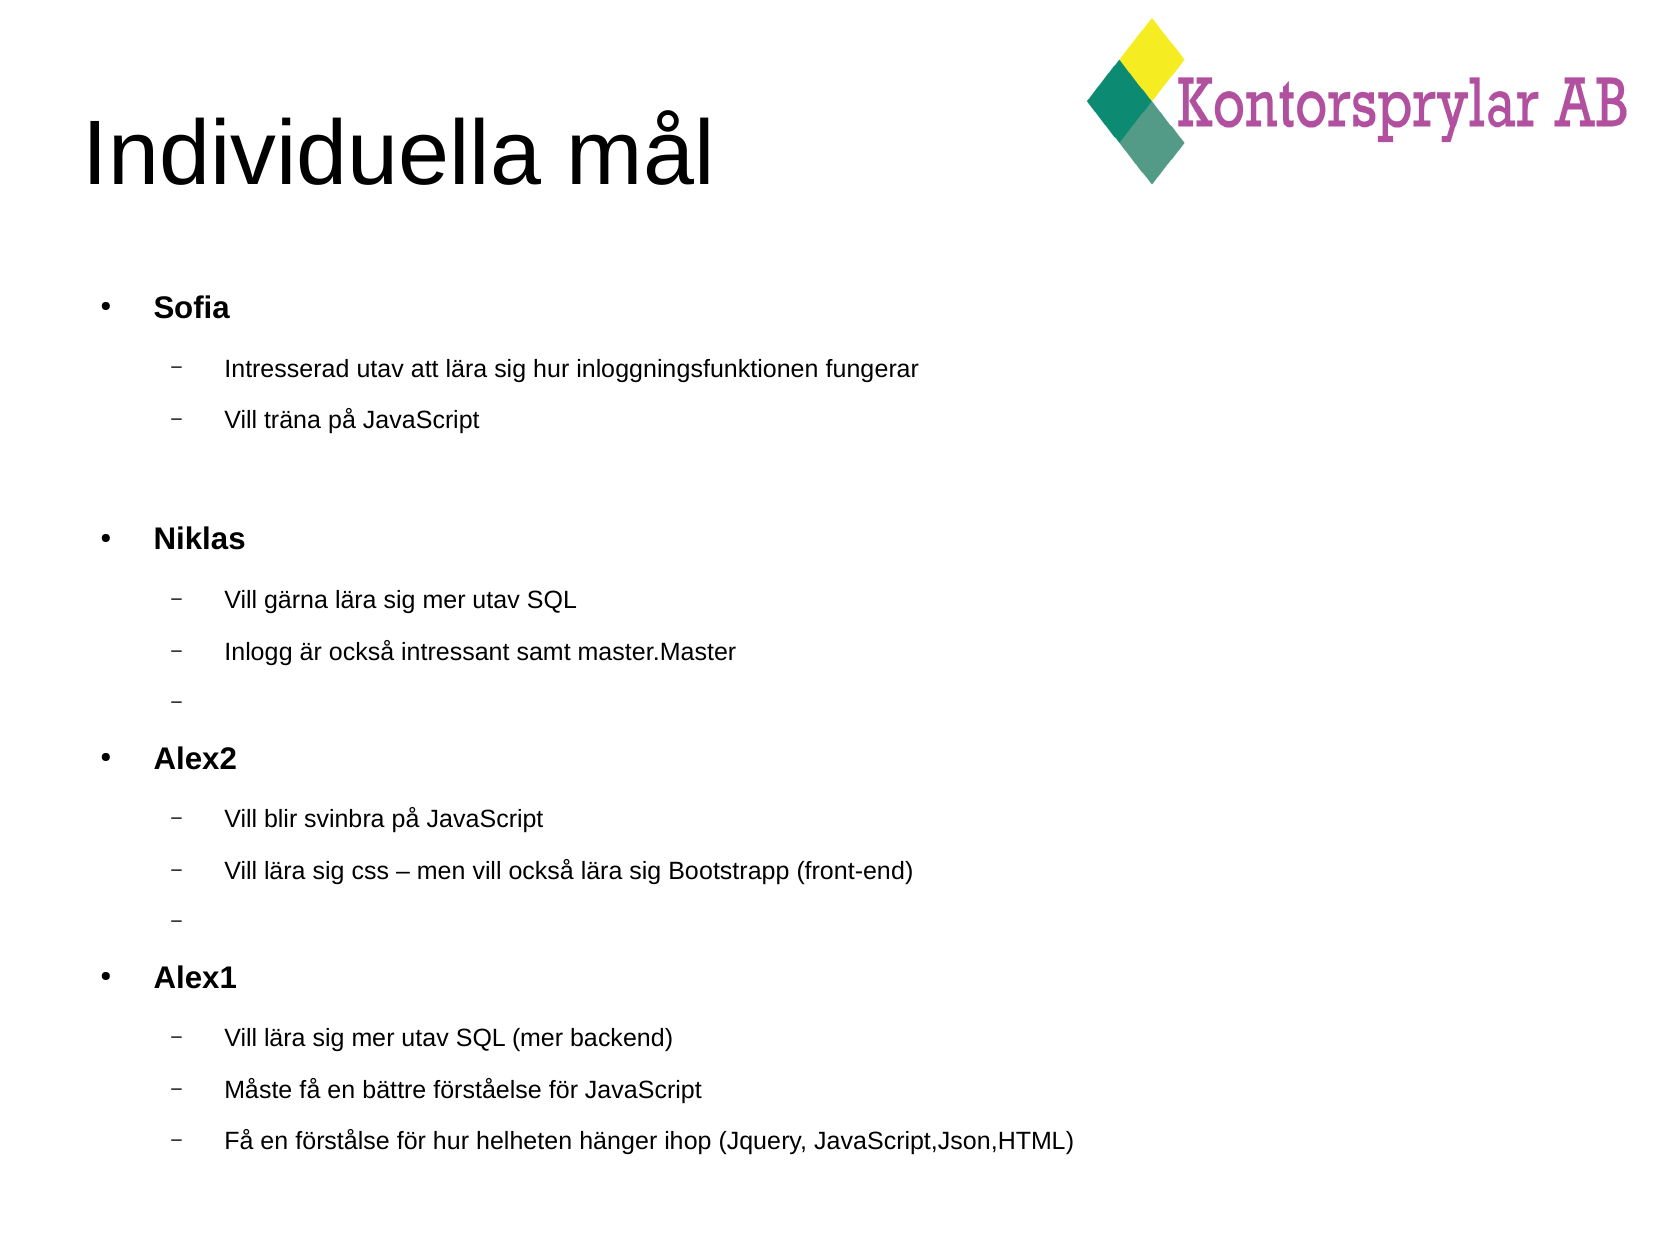

# Individuella mål
Sofia
Intresserad utav att lära sig hur inloggningsfunktionen fungerar
Vill träna på JavaScript
Niklas
Vill gärna lära sig mer utav SQL
Inlogg är också intressant samt master.Master
Alex2
Vill blir svinbra på JavaScript
Vill lära sig css – men vill också lära sig Bootstrapp (front-end)
Alex1
Vill lära sig mer utav SQL (mer backend)
Måste få en bättre förståelse för JavaScript
Få en förstålse för hur helheten hänger ihop (Jquery, JavaScript,Json,HTML)